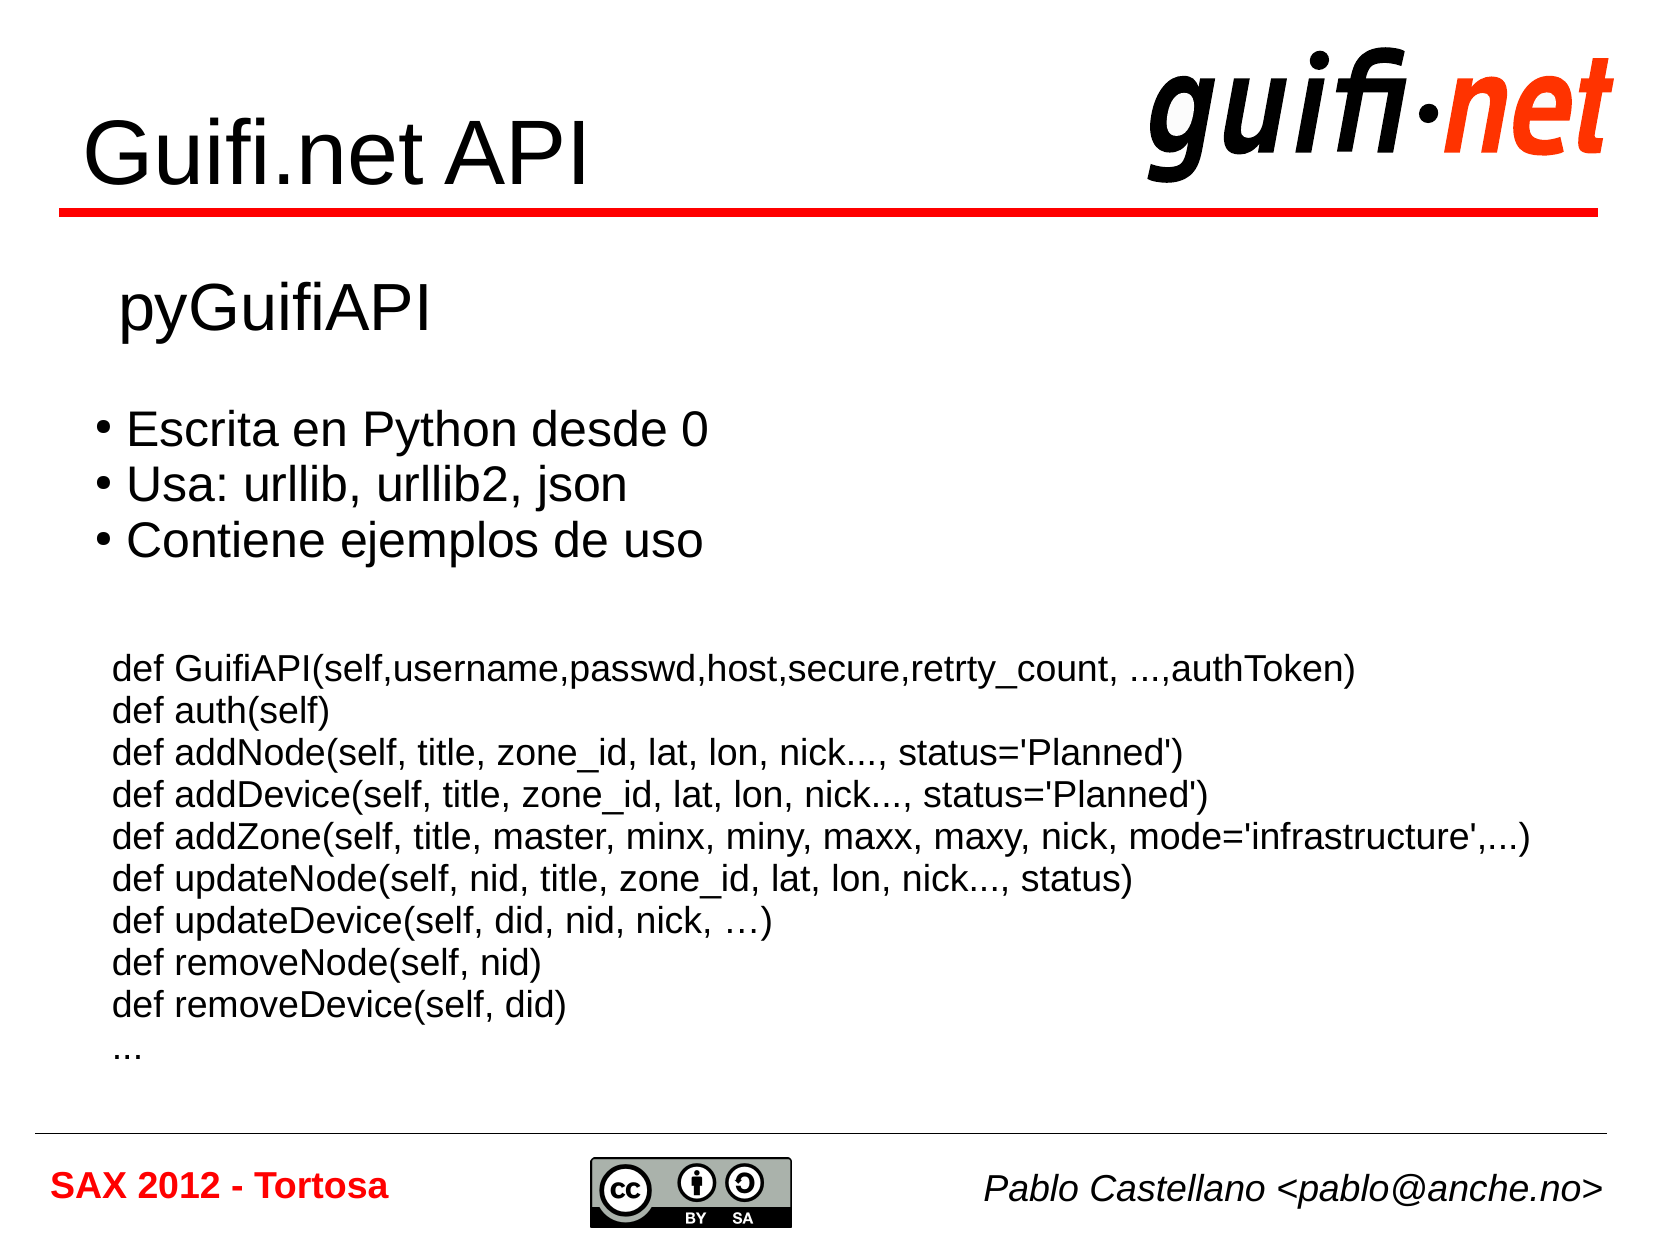

# Guifi.net API
pyGuifiAPI
 Escrita en Python desde 0
 Usa: urllib, urllib2, json
 Contiene ejemplos de uso
def GuifiAPI(self,username,passwd,host,secure,retrty_count, ...,authToken)
def auth(self)
def addNode(self, title, zone_id, lat, lon, nick..., status='Planned')
def addDevice(self, title, zone_id, lat, lon, nick..., status='Planned')
def addZone(self, title, master, minx, miny, maxx, maxy, nick, mode='infrastructure',...)
def updateNode(self, nid, title, zone_id, lat, lon, nick..., status)
def updateDevice(self, did, nid, nick, …)
def removeNode(self, nid)
def removeDevice(self, did)
...
SAX 2012 - Tortosa
Pablo Castellano <pablo@anche.no>